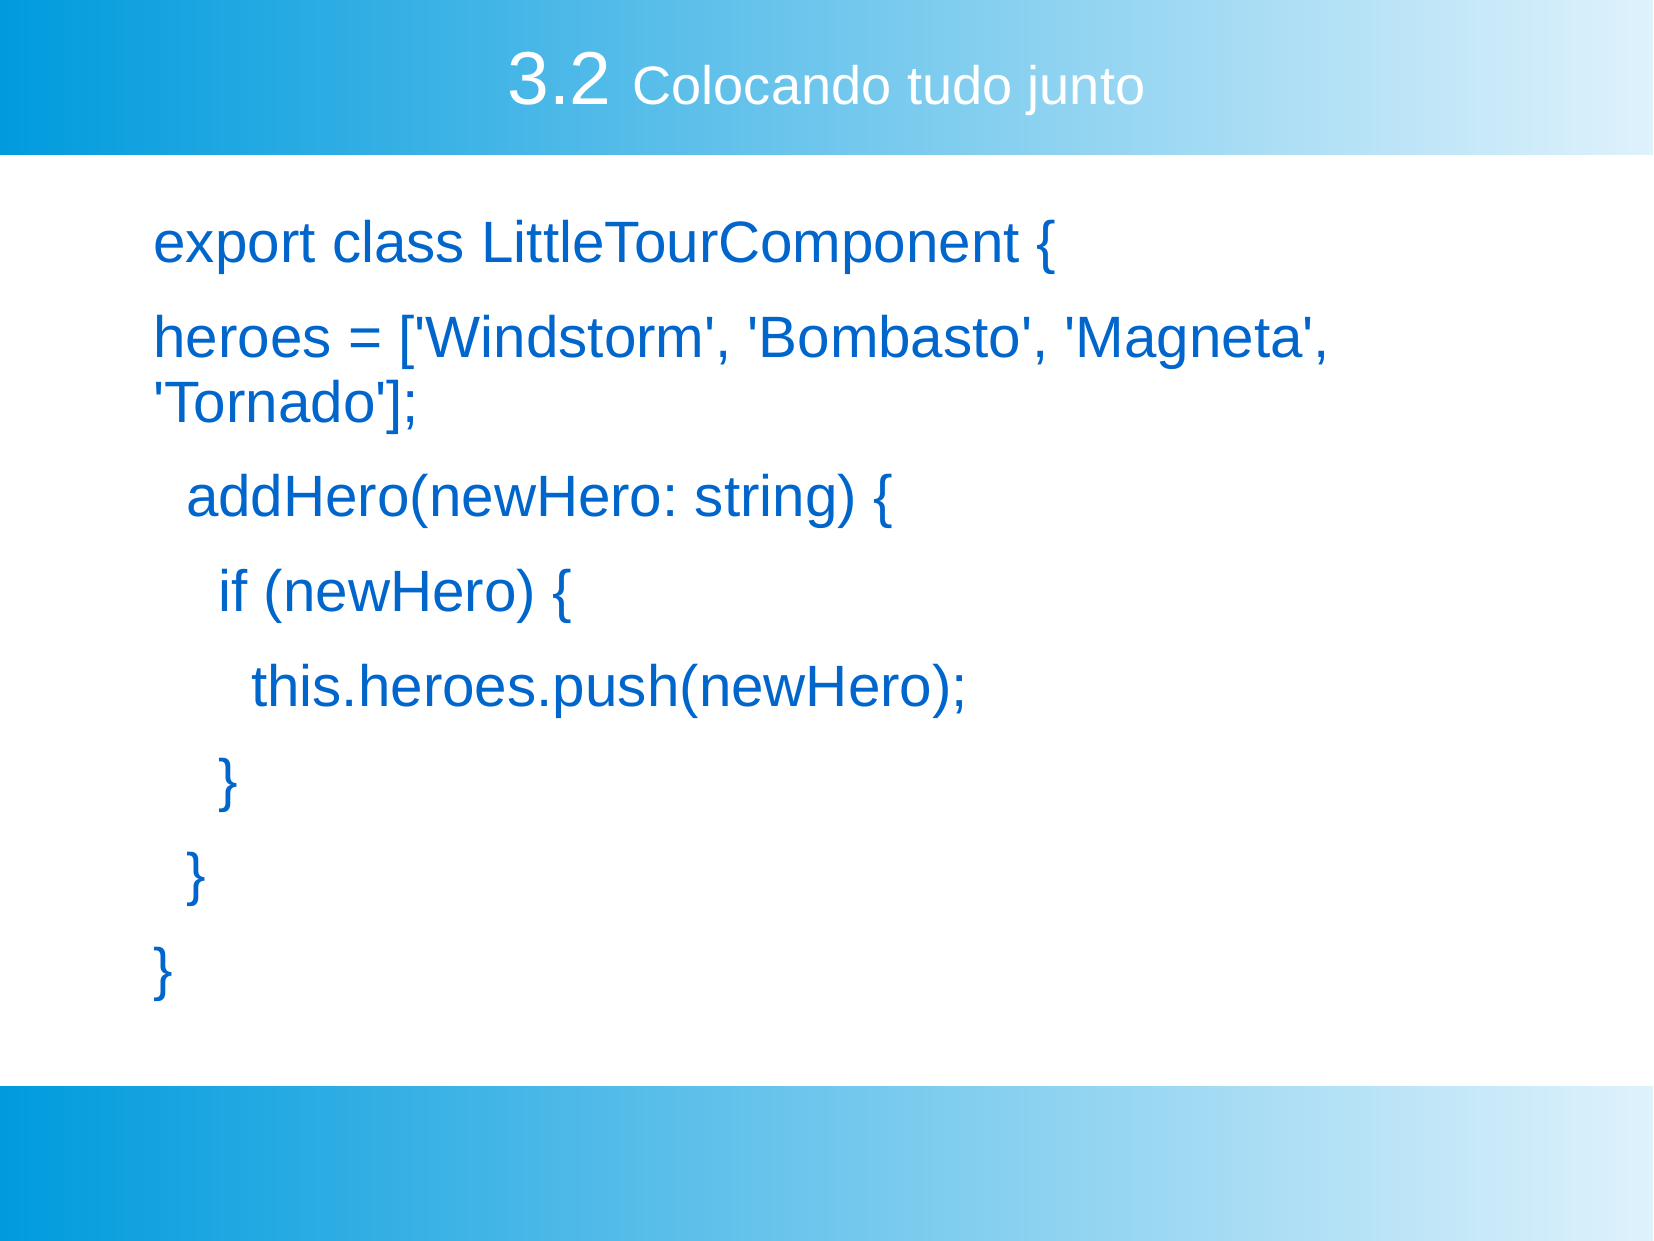

# 3.2 Colocando tudo junto
export class LittleTourComponent {
heroes = ['Windstorm', 'Bombasto', 'Magneta', 'Tornado'];
 addHero(newHero: string) {
 if (newHero) {
 this.heroes.push(newHero);
 }
 }
}